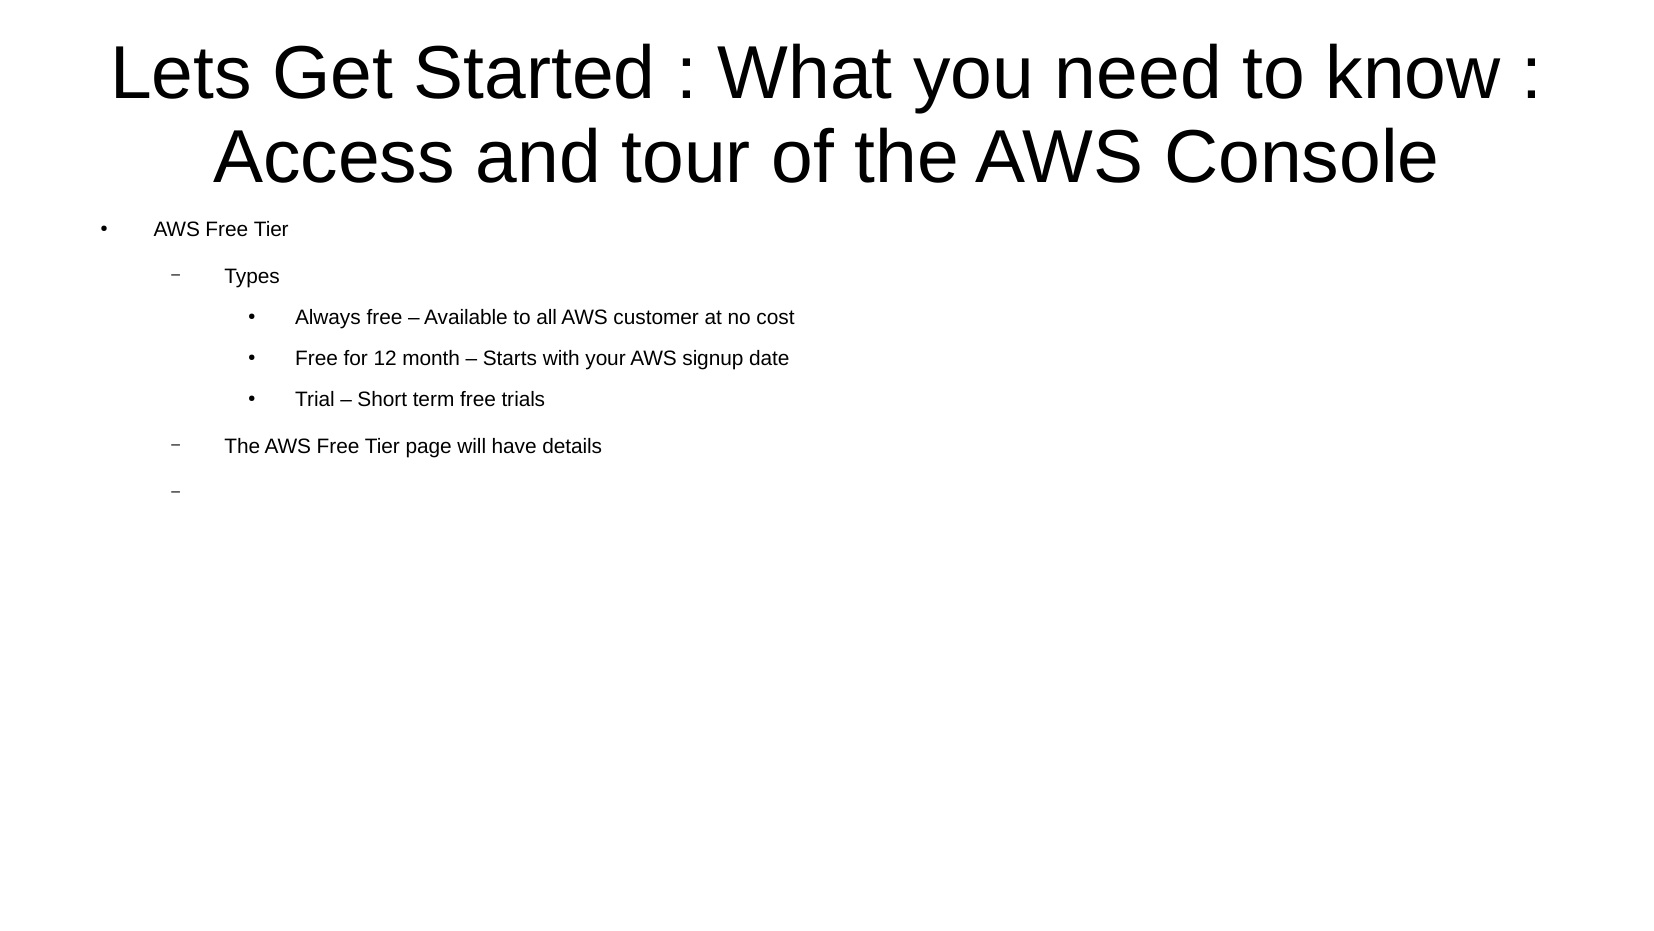

# Lets Get Started : What you need to know : Access and tour of the AWS Console
AWS Free Tier
Types
Always free – Available to all AWS customer at no cost
Free for 12 month – Starts with your AWS signup date
Trial – Short term free trials
The AWS Free Tier page will have details